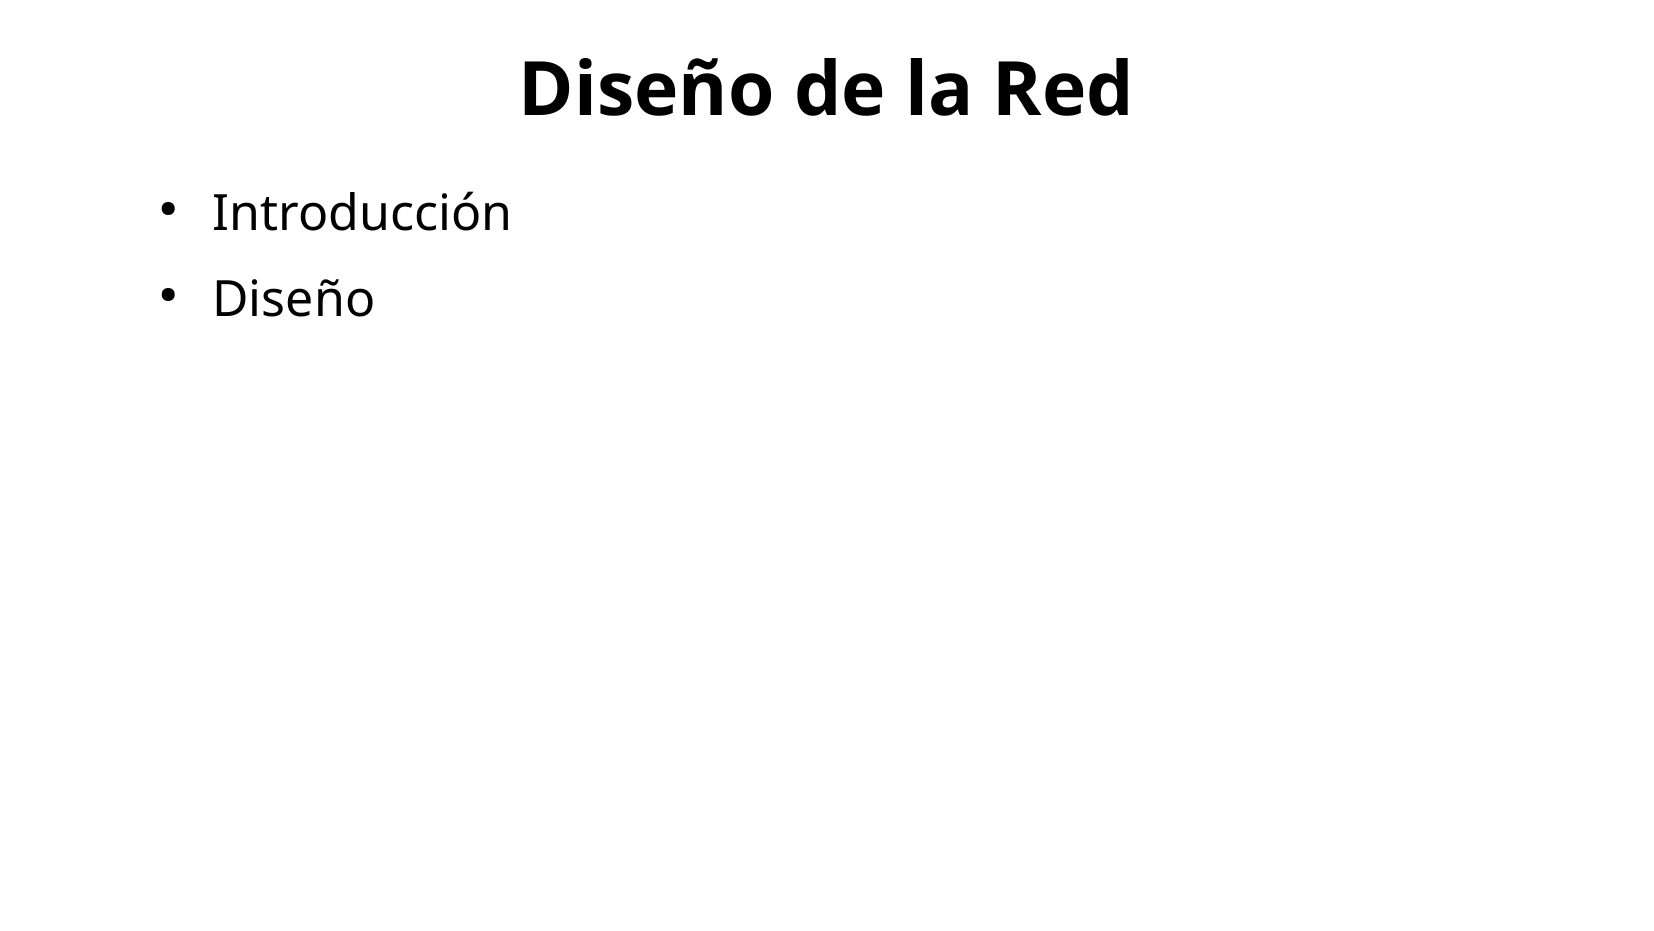

# Diseño de la Red
Introducción
Diseño